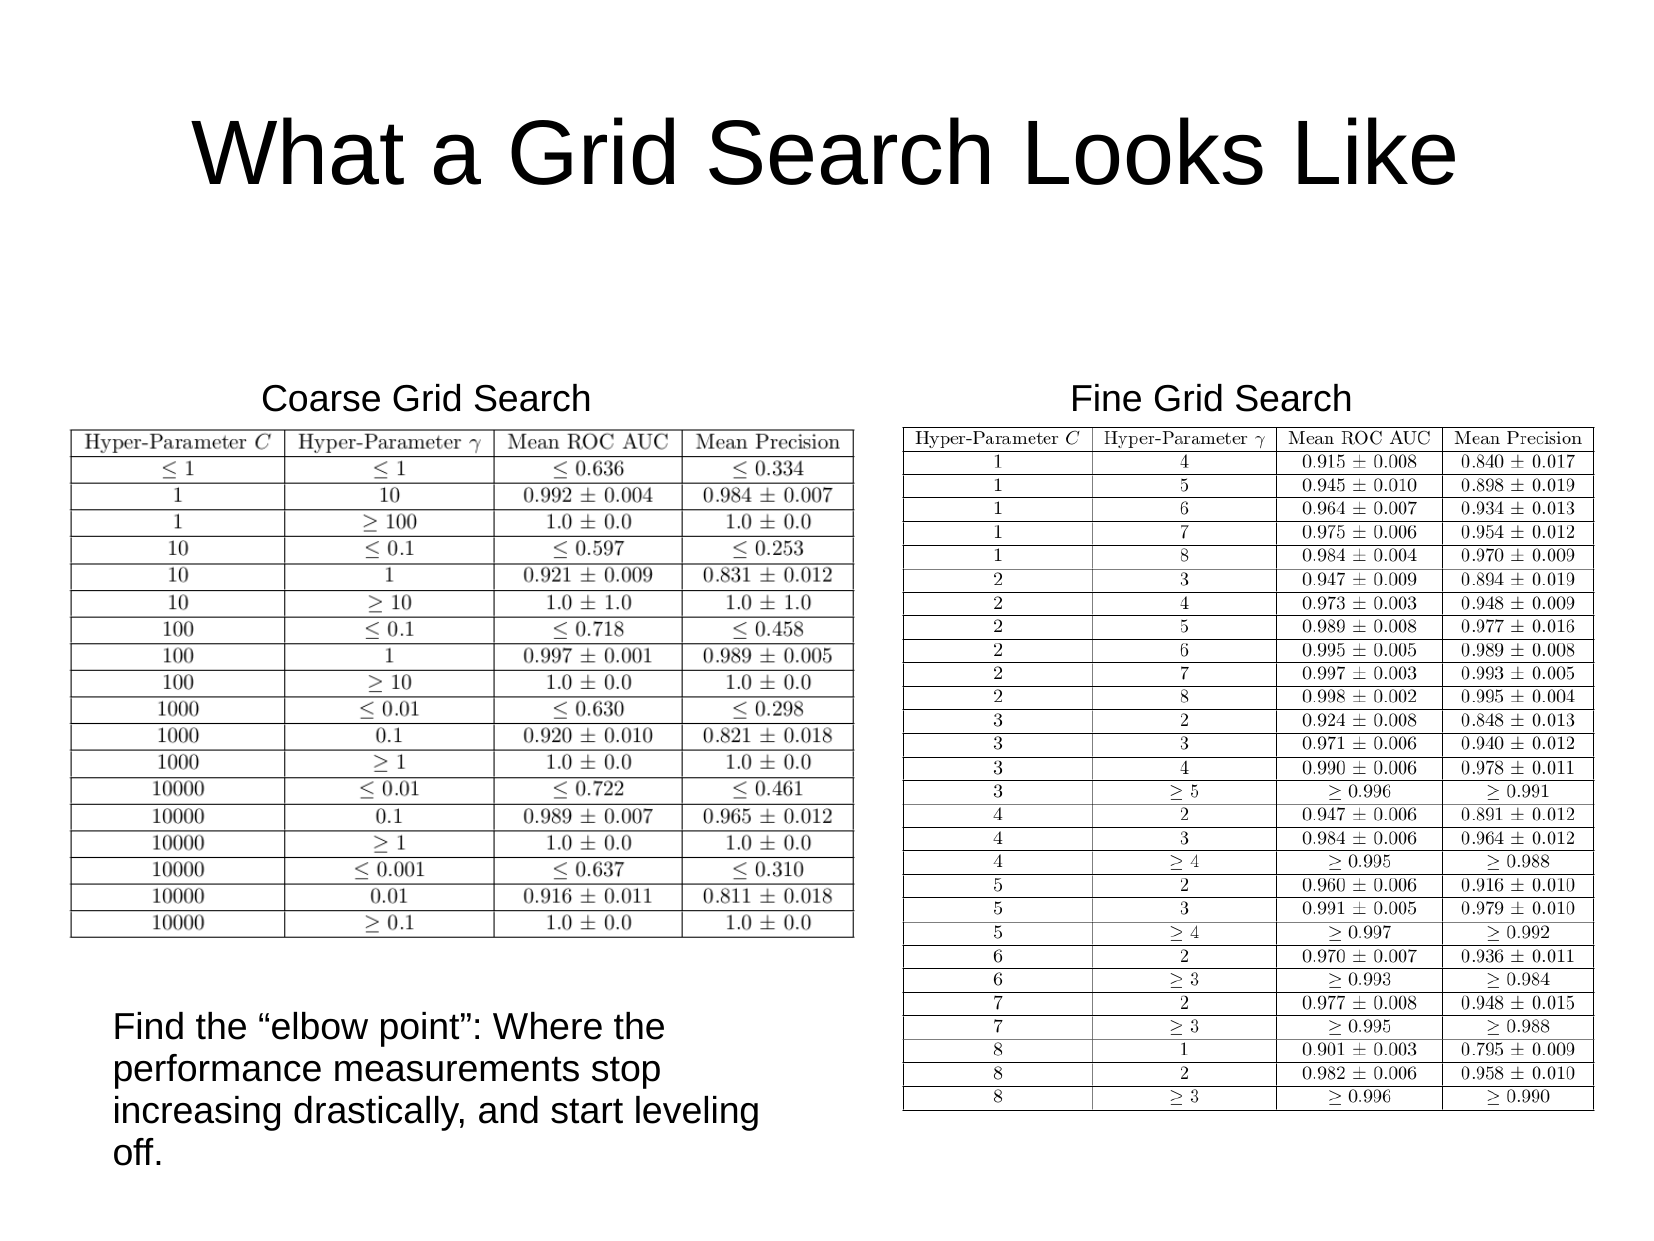

# What a Grid Search Looks Like
Coarse Grid Search
Fine Grid Search
Find the “elbow point”: Where the performance measurements stop increasing drastically, and start leveling off.